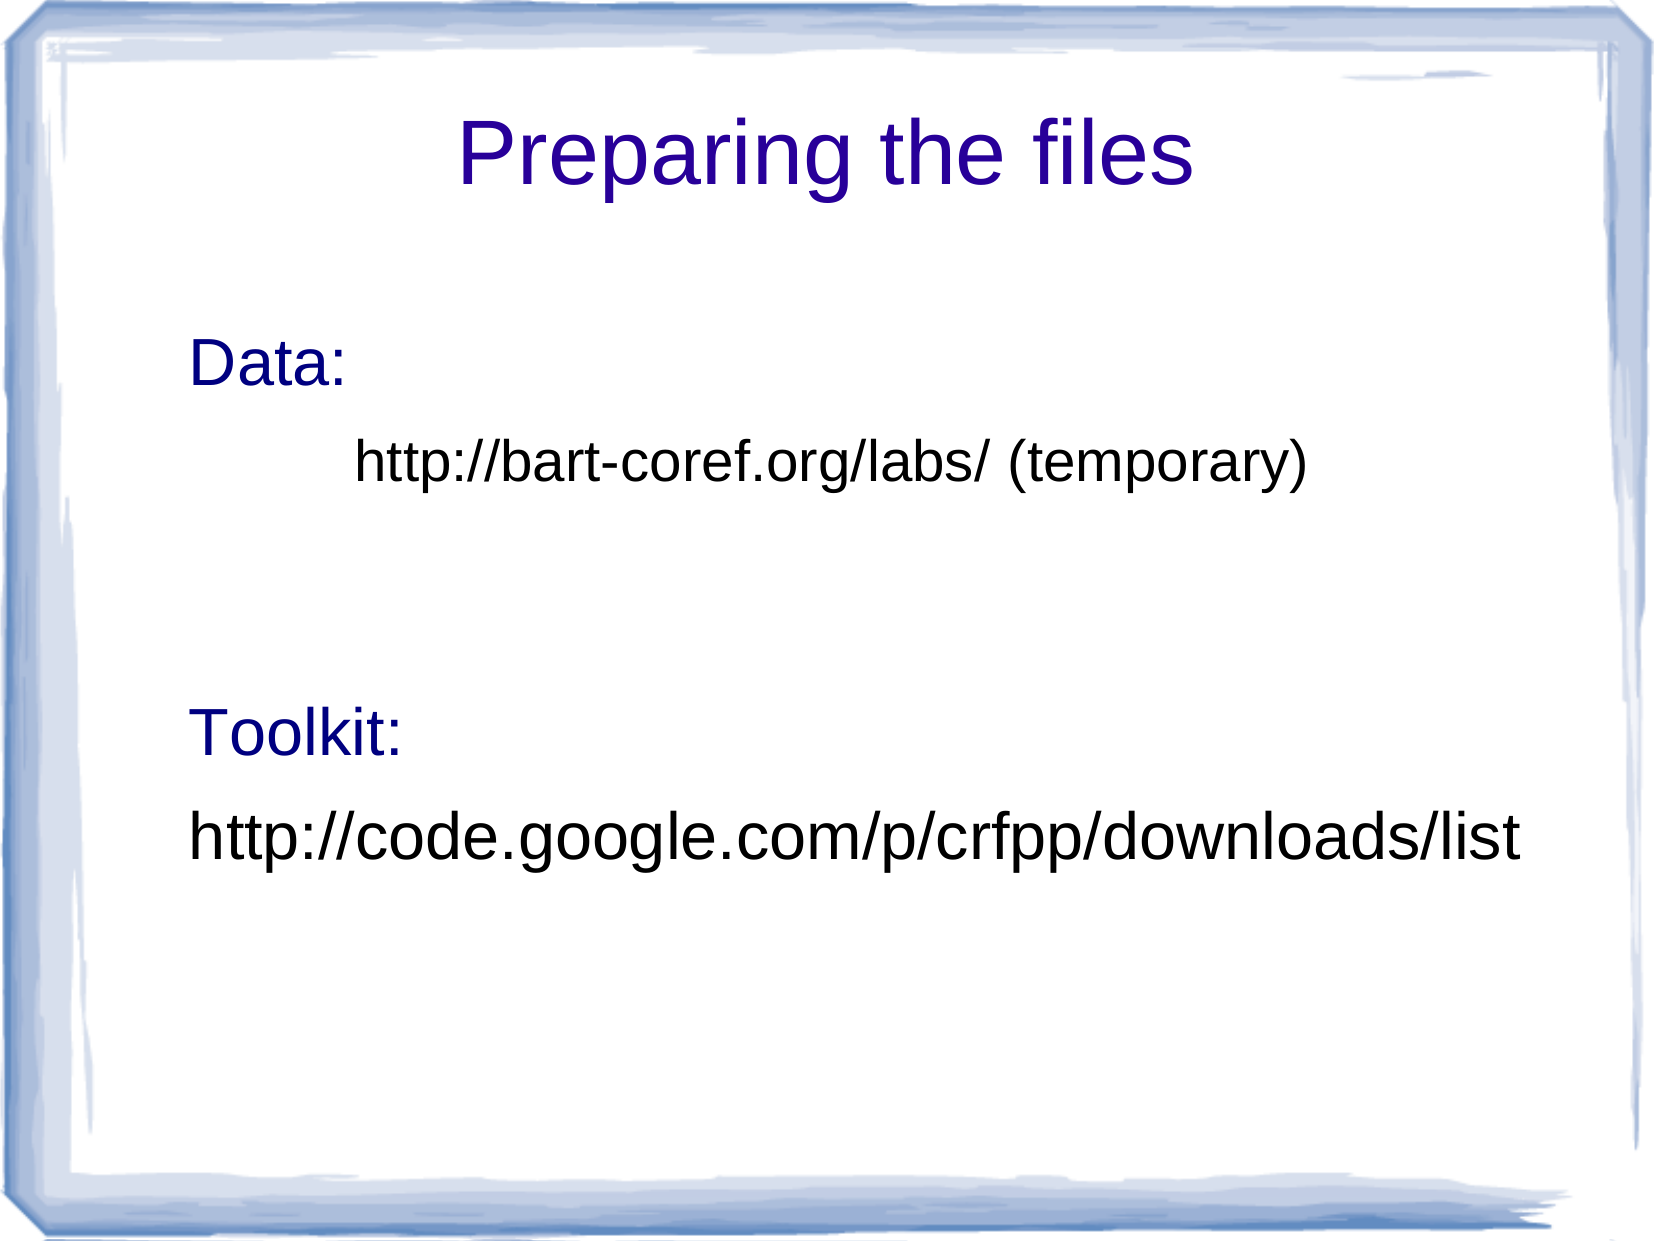

# Preparing the files
Data:
http://bart-coref.org/labs/ (temporary)
Toolkit:
http://code.google.com/p/crfpp/downloads/list